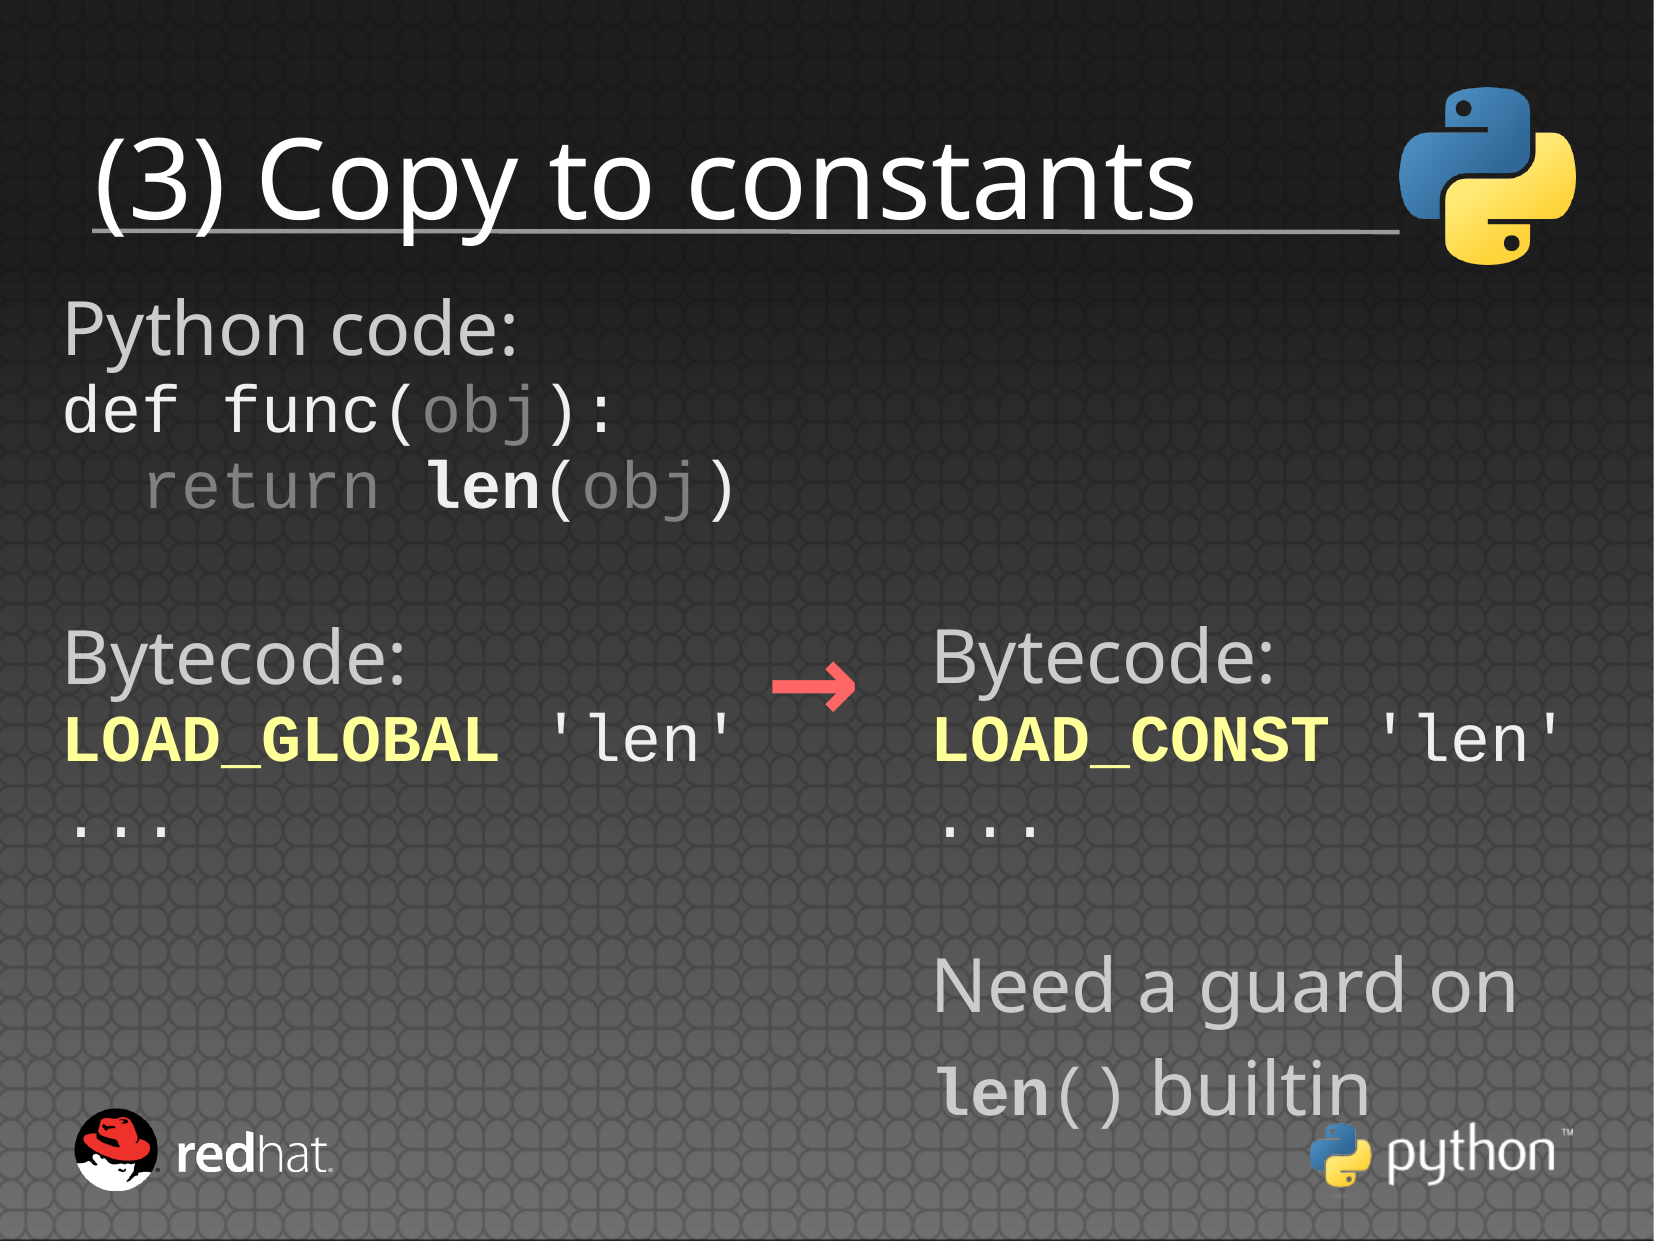

(3) Copy to constants
# Python code: def func(obj): return len(obj) Bytecode: LOAD_GLOBAL 'len' ...
Bytecode:
LOAD_CONST 'len'
...
Need a guard on len() builtin
→